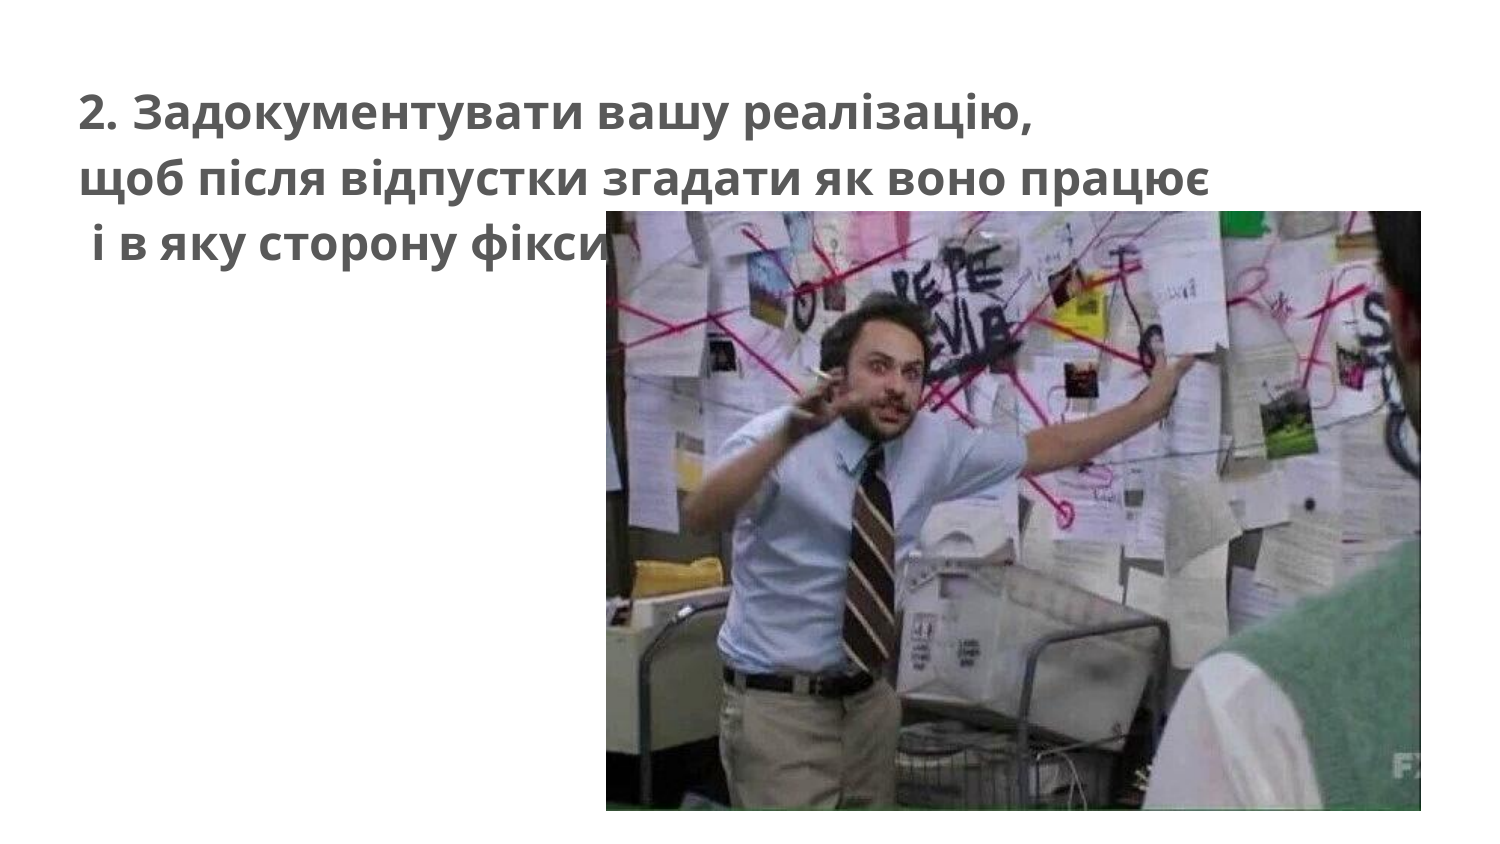

# 2. Задокументувати вашу реалізацію,
щоб після відпустки згадати як воно працює
 і в яку сторону фіксить